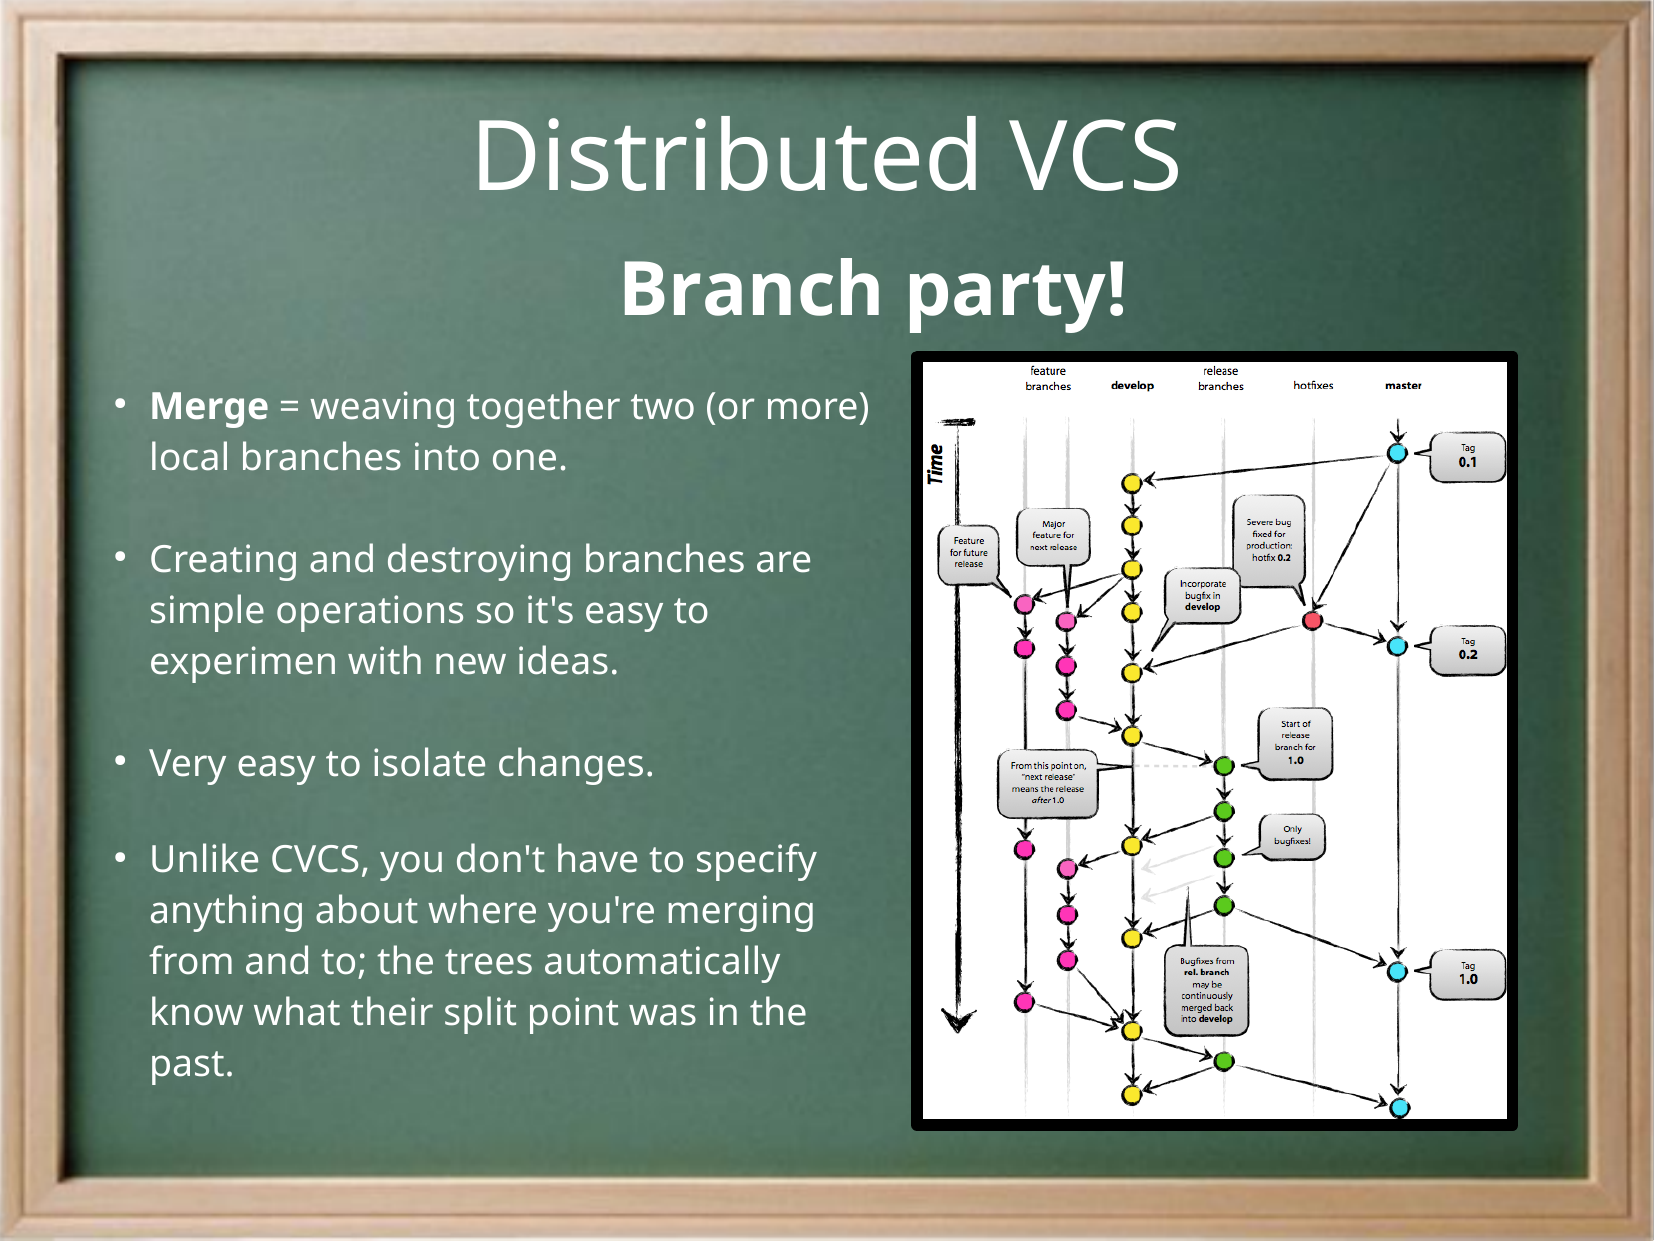

# Distributed VCS
Branch party!
Merge = weaving together two (or more) local branches into one.
Creating and destroying branches are simple operations so it's easy to experimen with new ideas.
Very easy to isolate changes.
Unlike CVCS, you don't have to specify anything about where you're merging from and to; the trees automatically know what their split point was in the past.